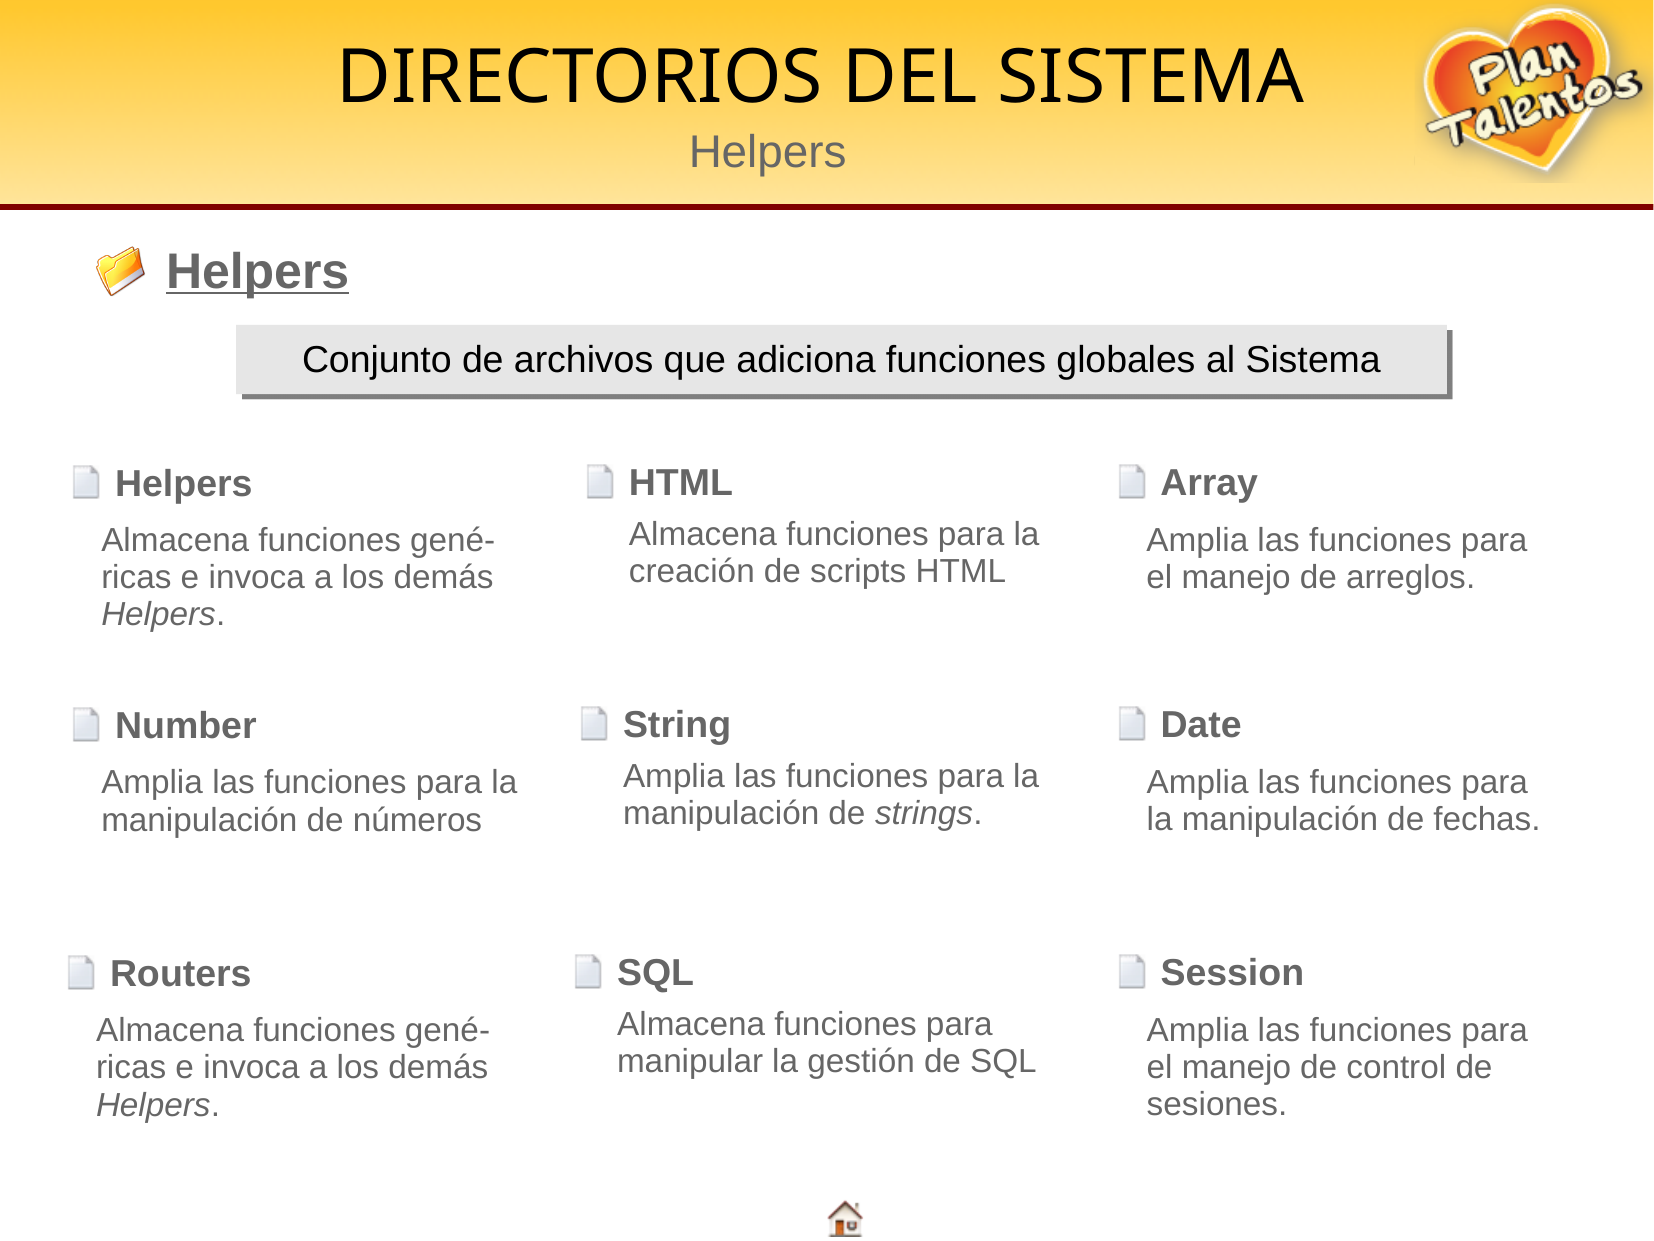

# DIRECTORIOS DEL SISTEMA
Helpers
Helpers
Conjunto de archivos que adiciona funciones globales al Sistema
HTML
Almacena funciones para la creación de scripts HTML
Array
Amplia las funciones para el manejo de arreglos.
Helpers
Almacena funciones gené-ricas e invoca a los demás Helpers.
String
Amplia las funciones para la manipulación de strings.
Date
Amplia las funciones para la manipulación de fechas.
Number
Amplia las funciones para la manipulación de números
SQL
Almacena funciones para manipular la gestión de SQL
Session
Amplia las funciones para el manejo de control de sesiones.
Routers
Almacena funciones gené-ricas e invoca a los demás Helpers.